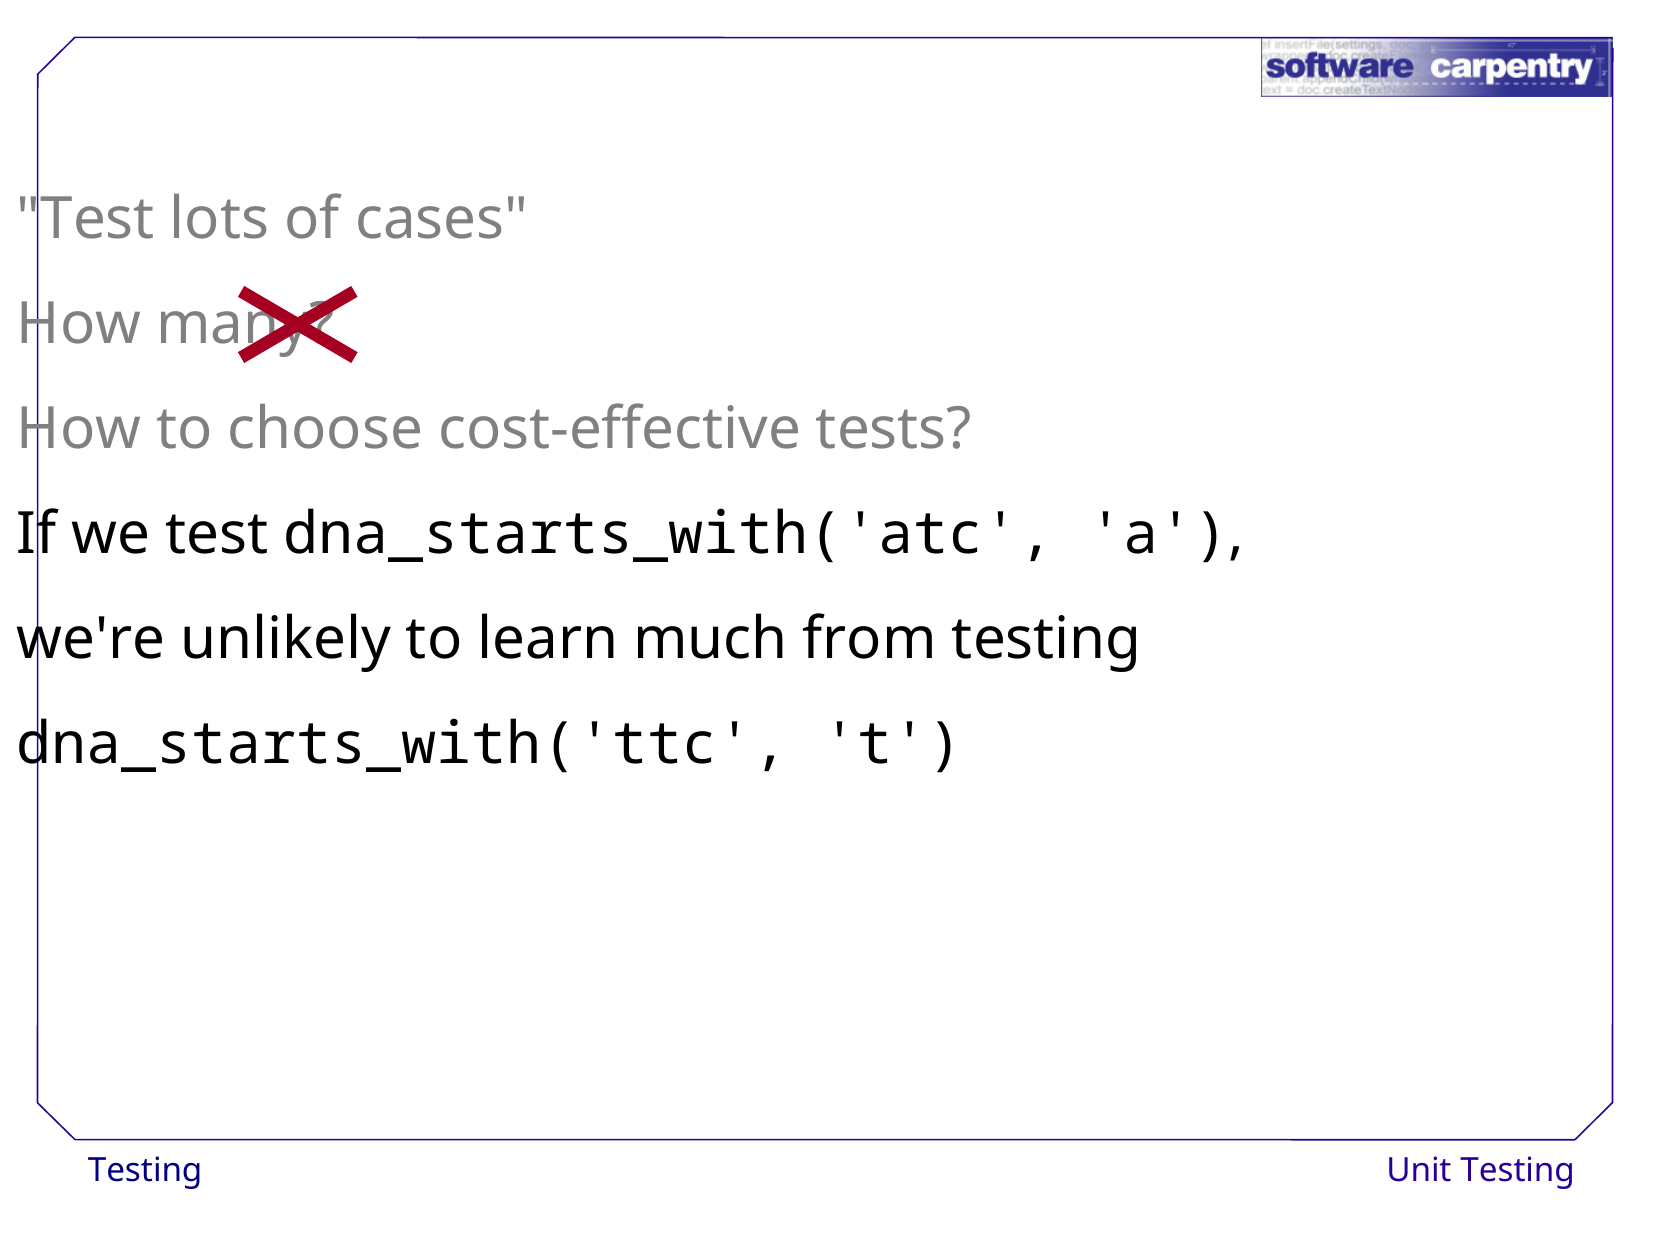

"Test lots of cases"
How many?
How to choose cost-effective tests?
If we test dna_starts_with('atc', 'a'),
we're unlikely to learn much from testing
dna_starts_with('ttc', 't')